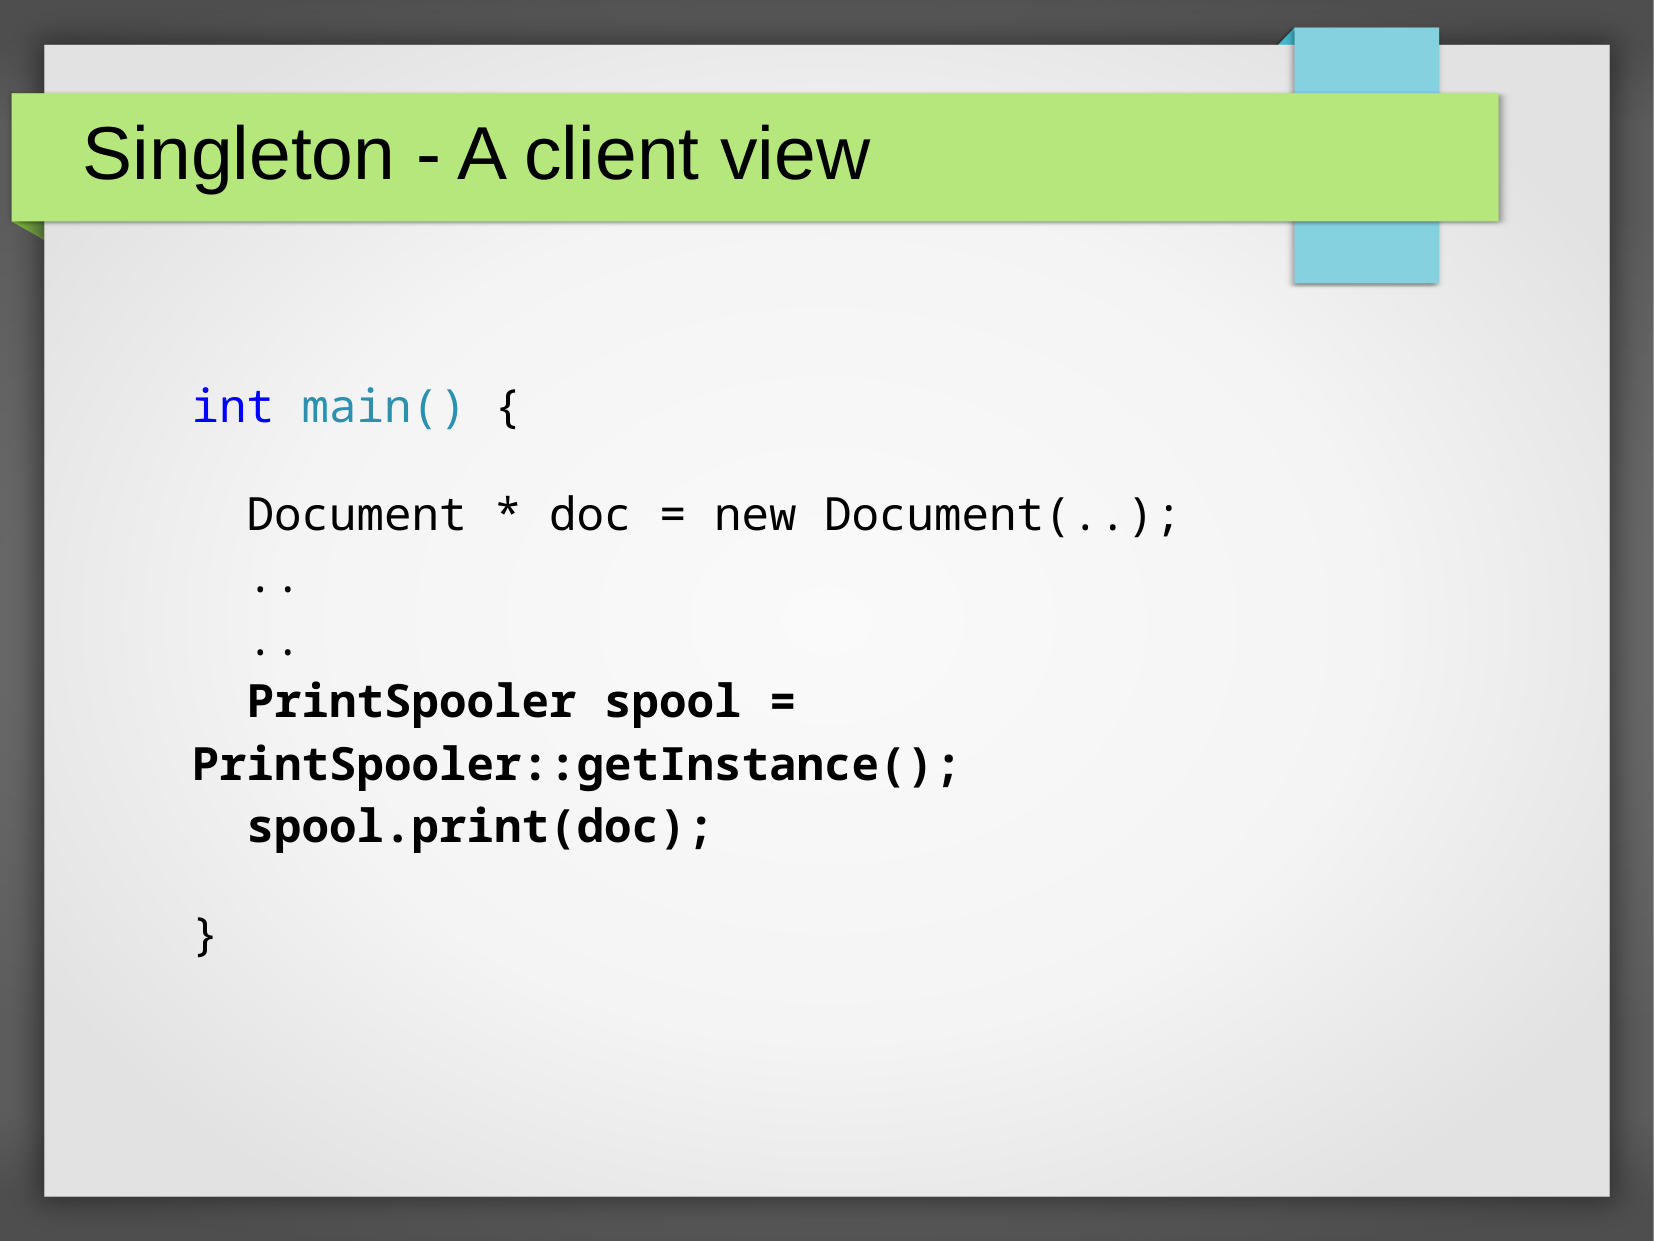

# Singleton - A client view
int main() {
 Document * doc = new Document(..);
 ..
 ..
 PrintSpooler spool = PrintSpooler::getInstance();
 spool.print(doc);
}